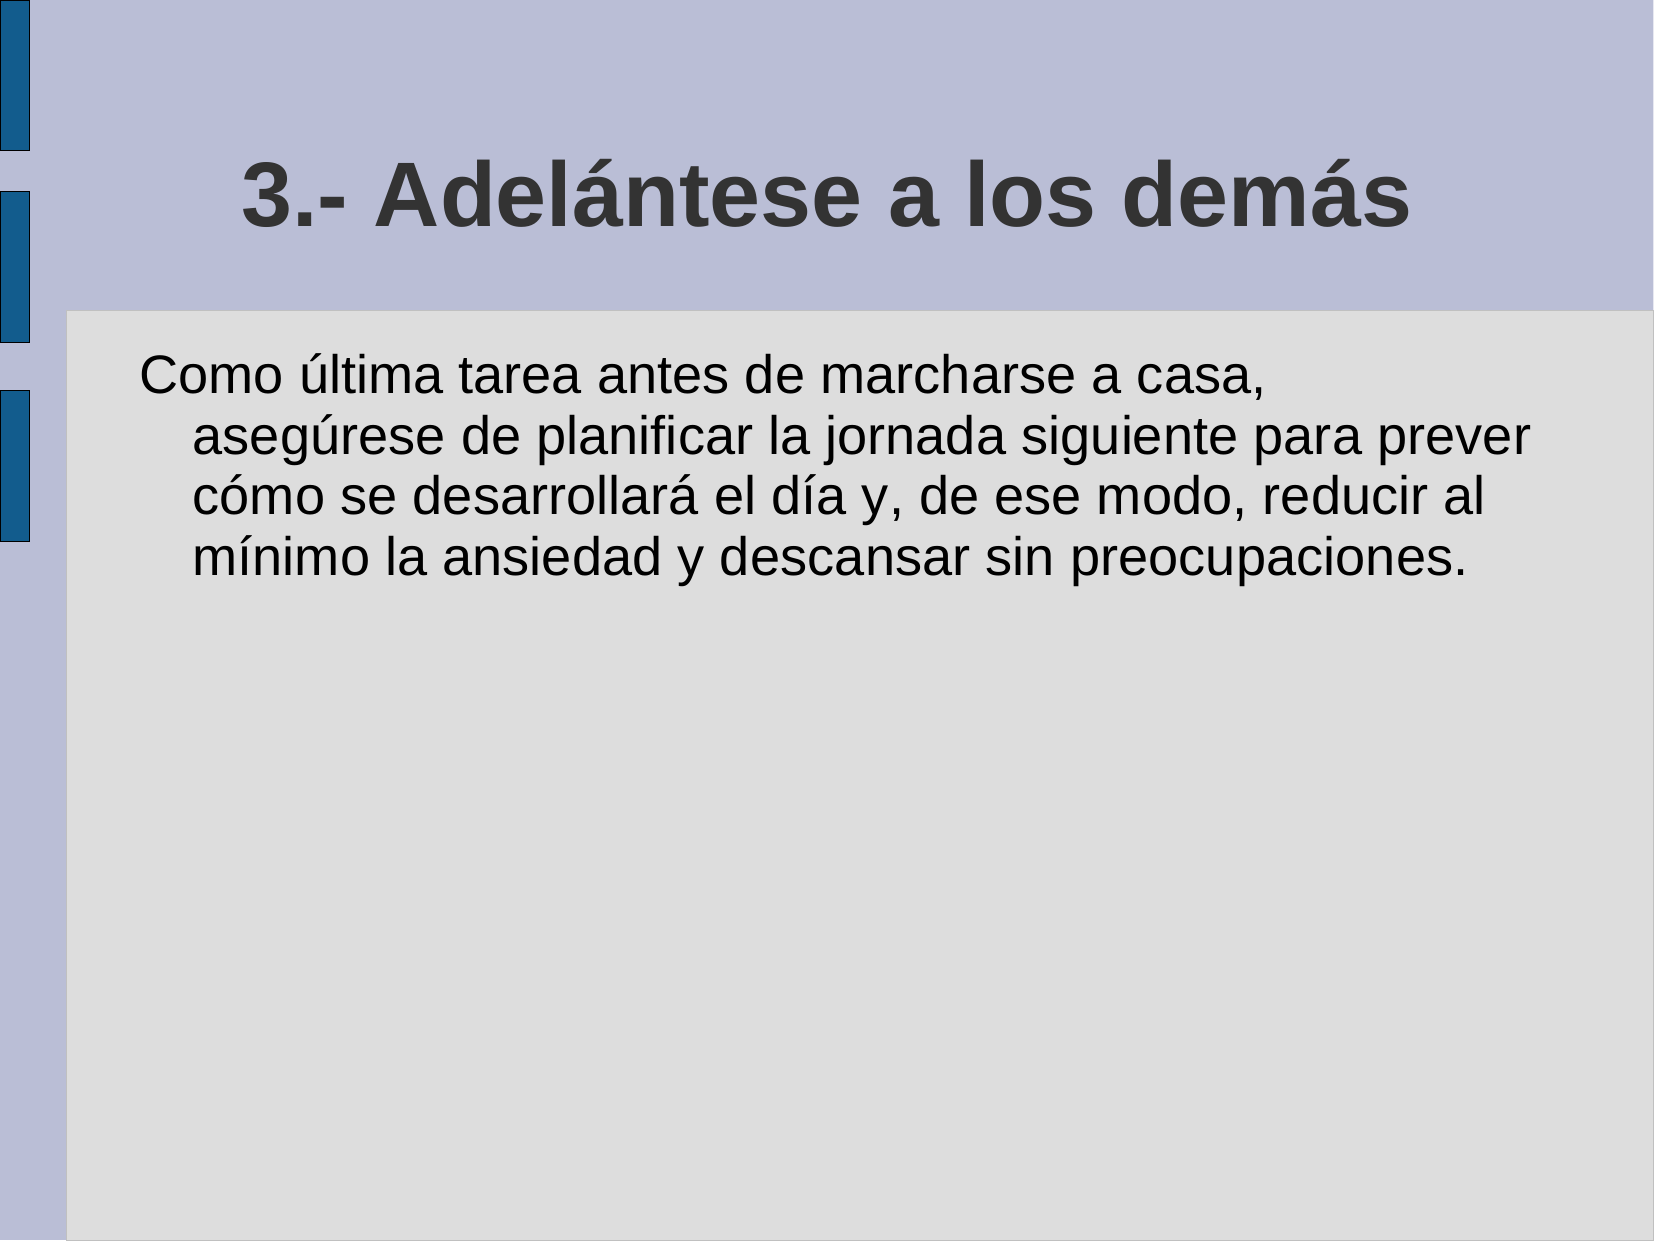

# 3.- Adelántese a los demás
Como última tarea antes de marcharse a casa, asegúrese de planificar la jornada siguiente para prever cómo se desarrollará el día y, de ese modo, reducir al mínimo la ansiedad y descansar sin preocupaciones.